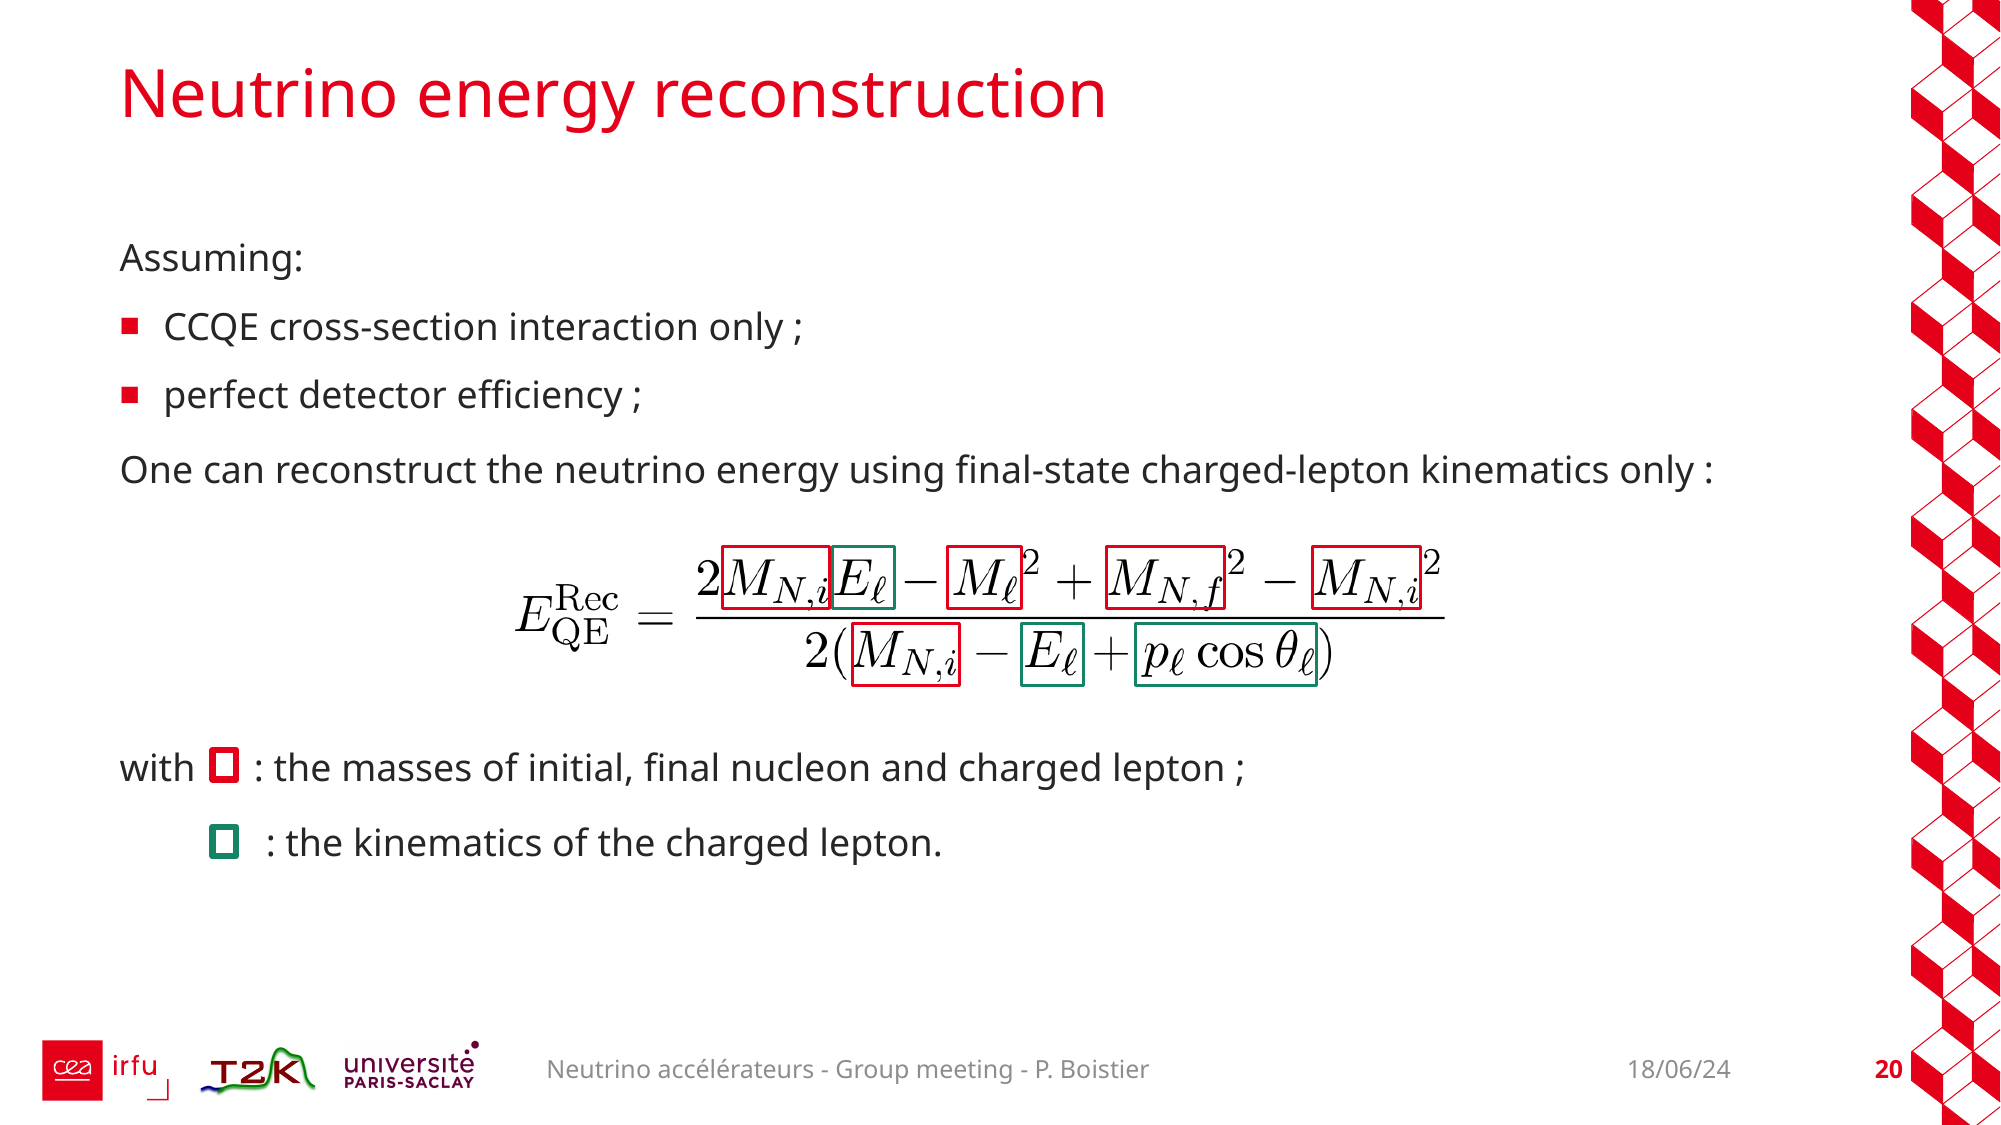

# Neutrino energy reconstruction
Assuming:
CCQE cross-section interaction only ;
perfect detector efficiency ;
One can reconstruct the neutrino energy using final-state charged-lepton kinematics only :
with : the masses of initial, final nucleon and charged lepton ;
 : the kinematics of the charged lepton.
Neutrino accélérateurs - Group meeting - P. Boistier
18/06/24
20